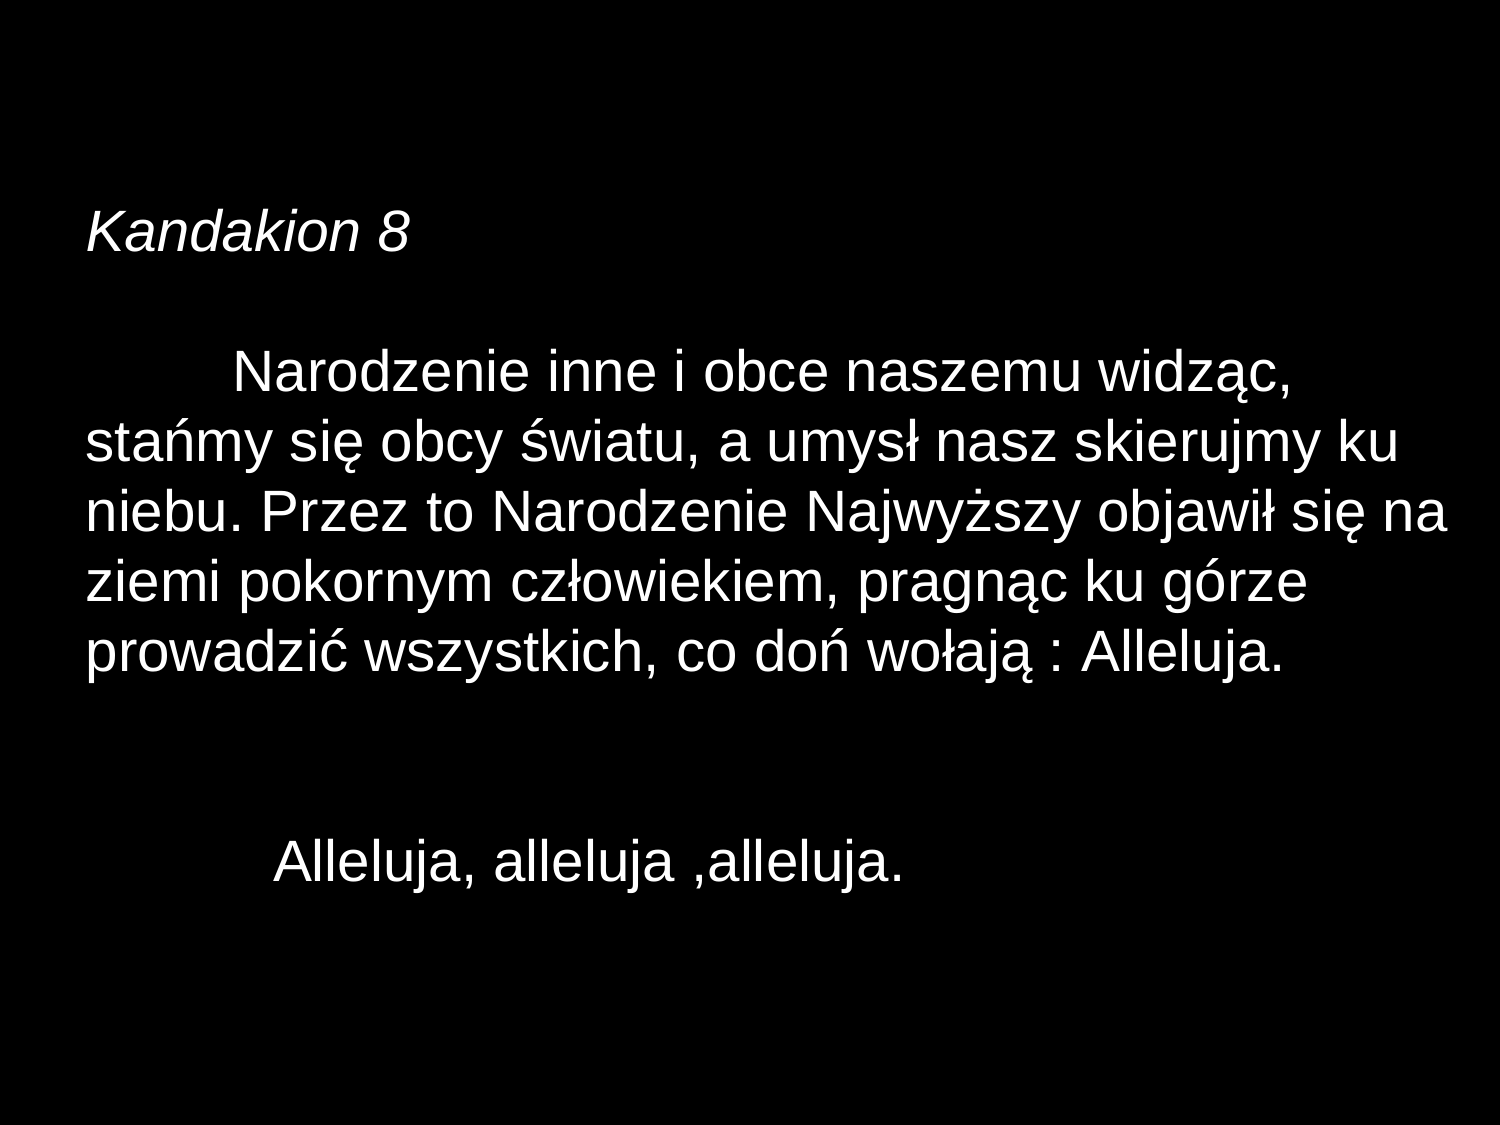

Kandakion 8
		Narodzenie inne i obce naszemu widząc, stańmy się obcy światu, a umysł nasz skierujmy ku niebu. Przez to Narodzenie Najwyższy objawił się na ziemi pokornym człowiekiem, pragnąc ku górze prowadzić wszystkich, co doń wołają : Alleluja.
Alleluja, alleluja ,alleluja.